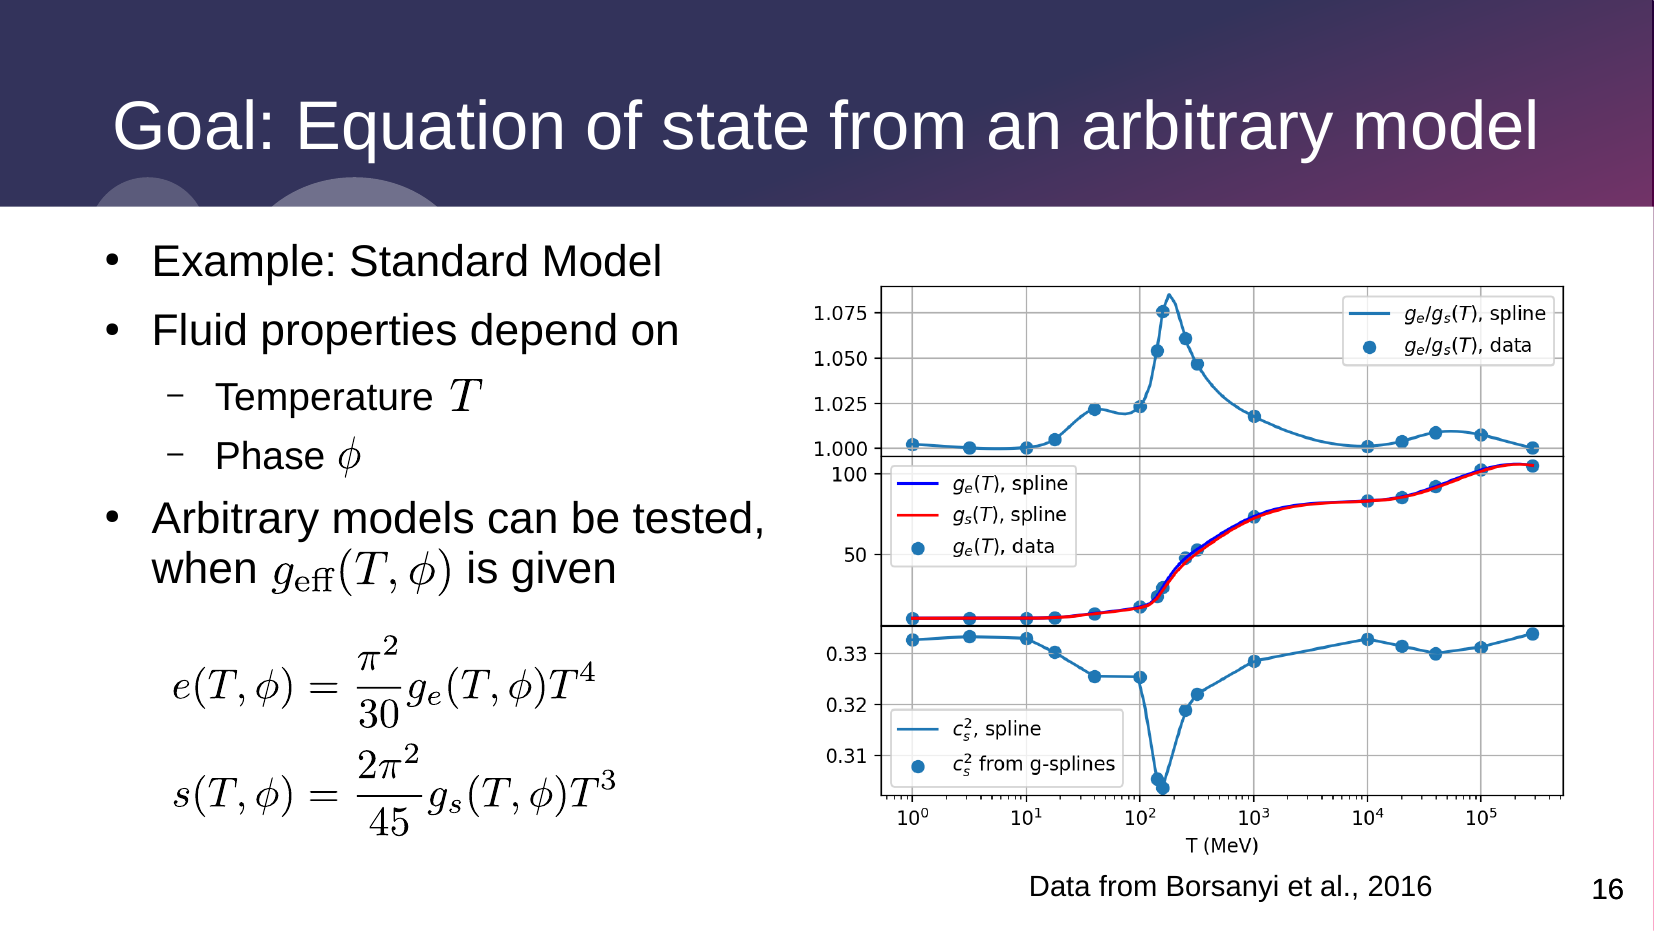

# Goal: Equation of state from an arbitrary model
Example: Standard Model
Fluid properties depend on
Temperature
Phase
Arbitrary models can be tested, when is given
16
Data from Borsanyi et al., 2016